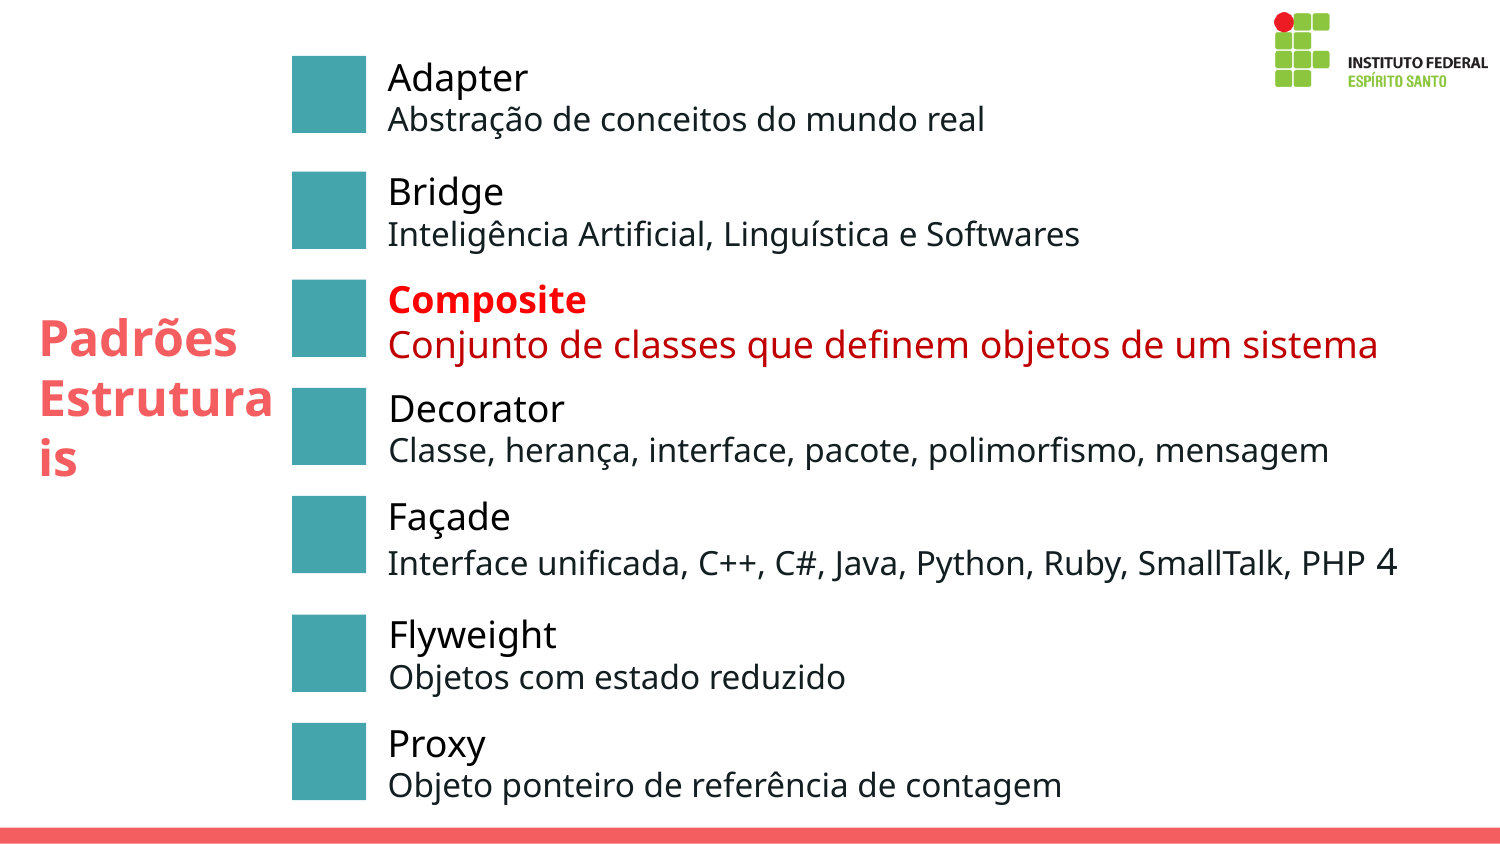

Adapter
Abstração de conceitos do mundo real
Bridge
Inteligência Artificial, Linguística e Softwares
Composite
Conjunto de classes que definem objetos de um sistema
# Padrões Estruturais
Decorator
Classe, herança, interface, pacote, polimorfismo, mensagem
Façade
Interface unificada, C++, C#, Java, Python, Ruby, SmallTalk, PHP 4
Flyweight
Objetos com estado reduzido
Proxy
Objeto ponteiro de referência de contagem